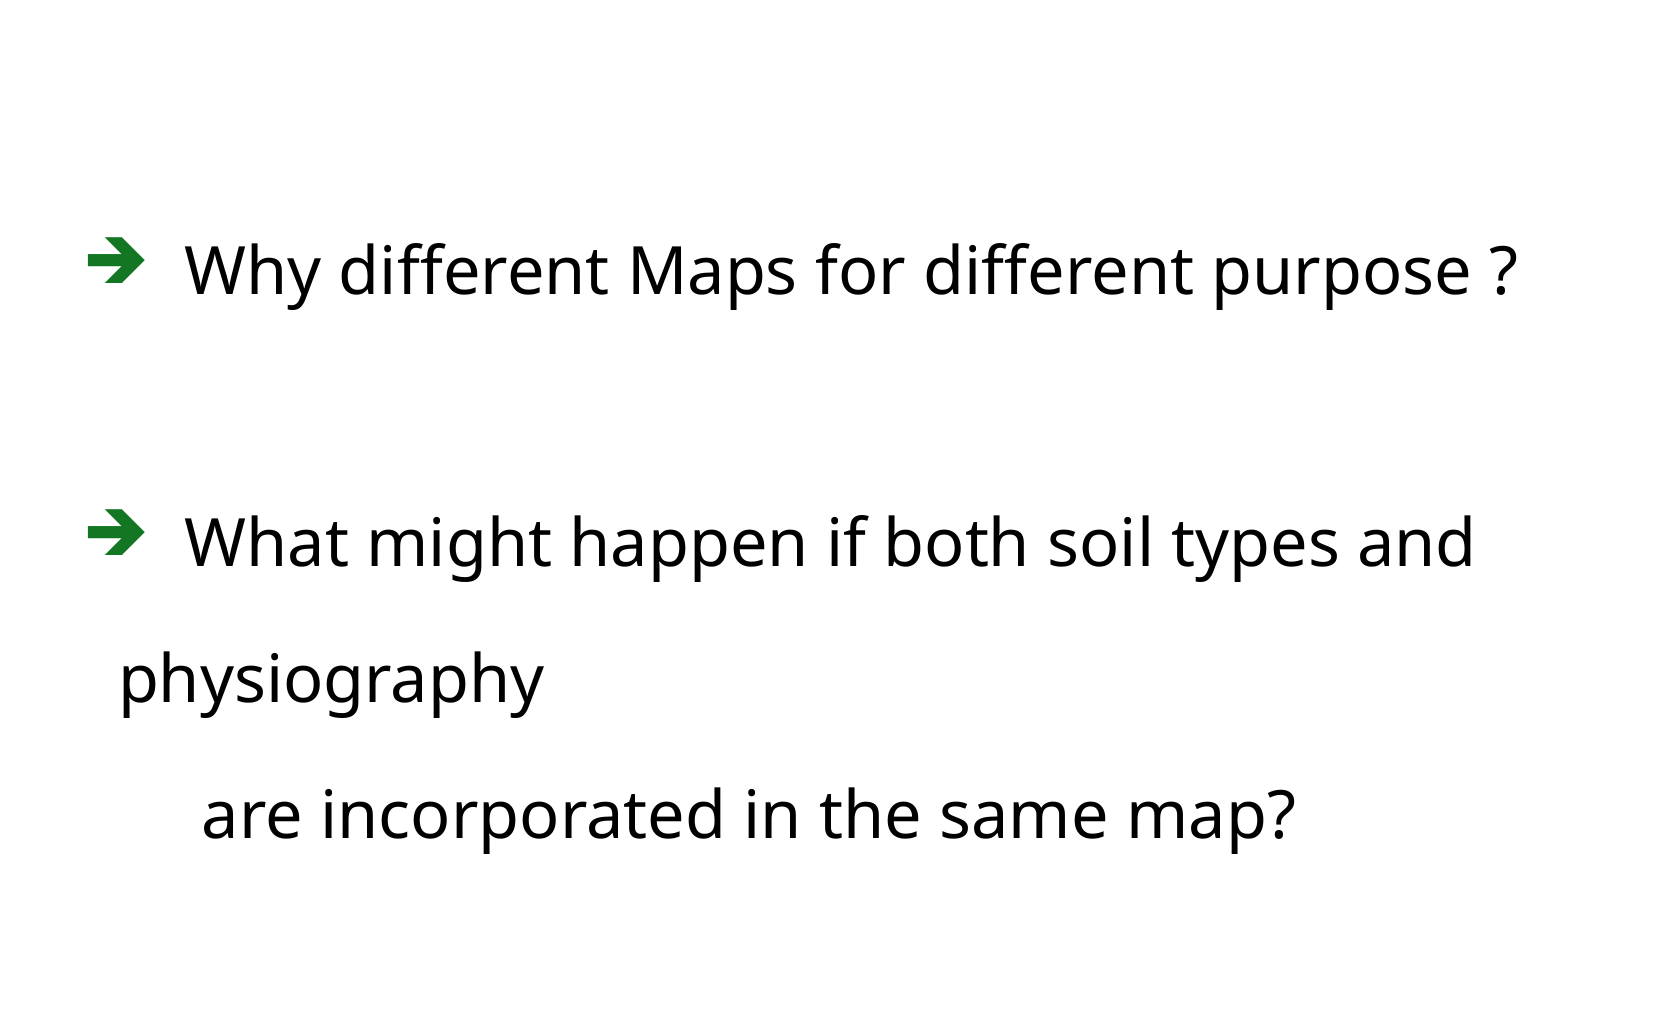

# Why different Maps for different purpose ?
 What might happen if both soil types and physiography
 are incorporated in the same map?